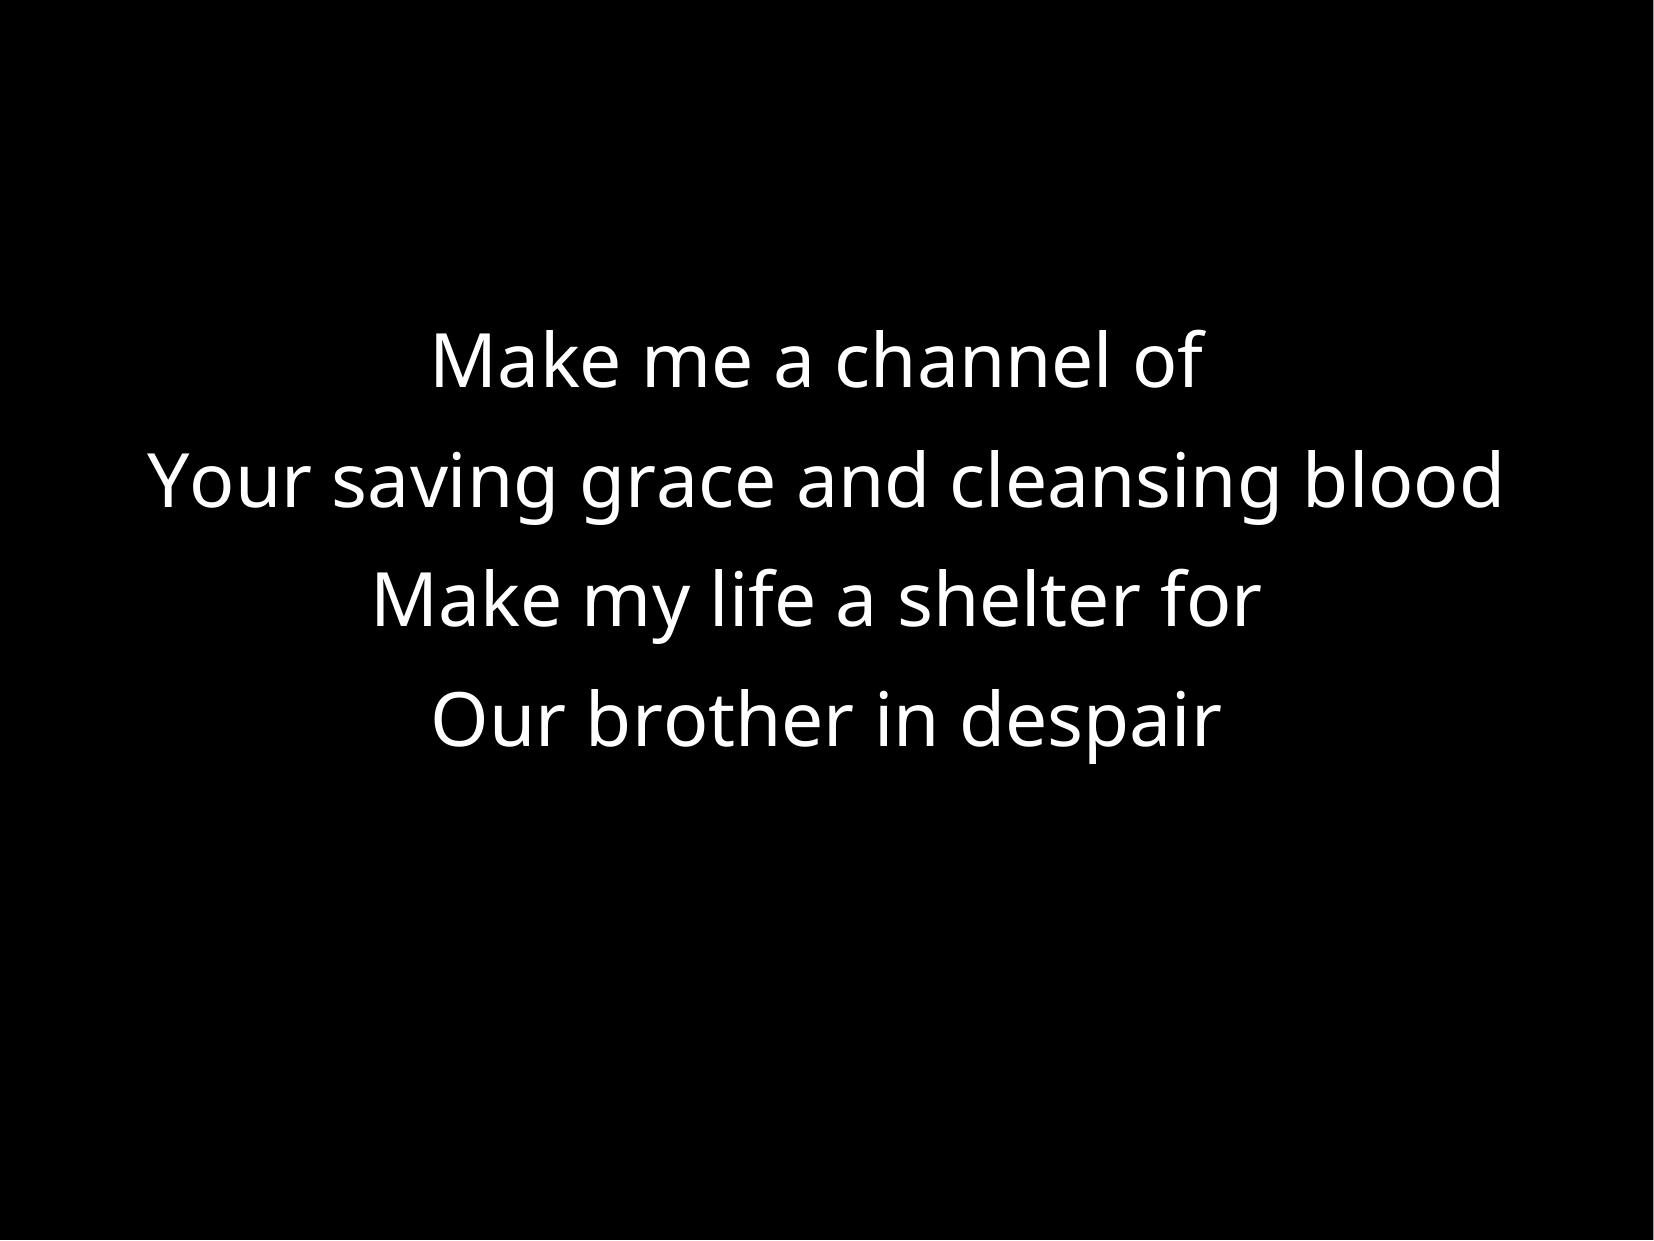

#
Make me a channel of
Your saving grace and cleansing blood
Make my life a shelter for
Our brother in despair